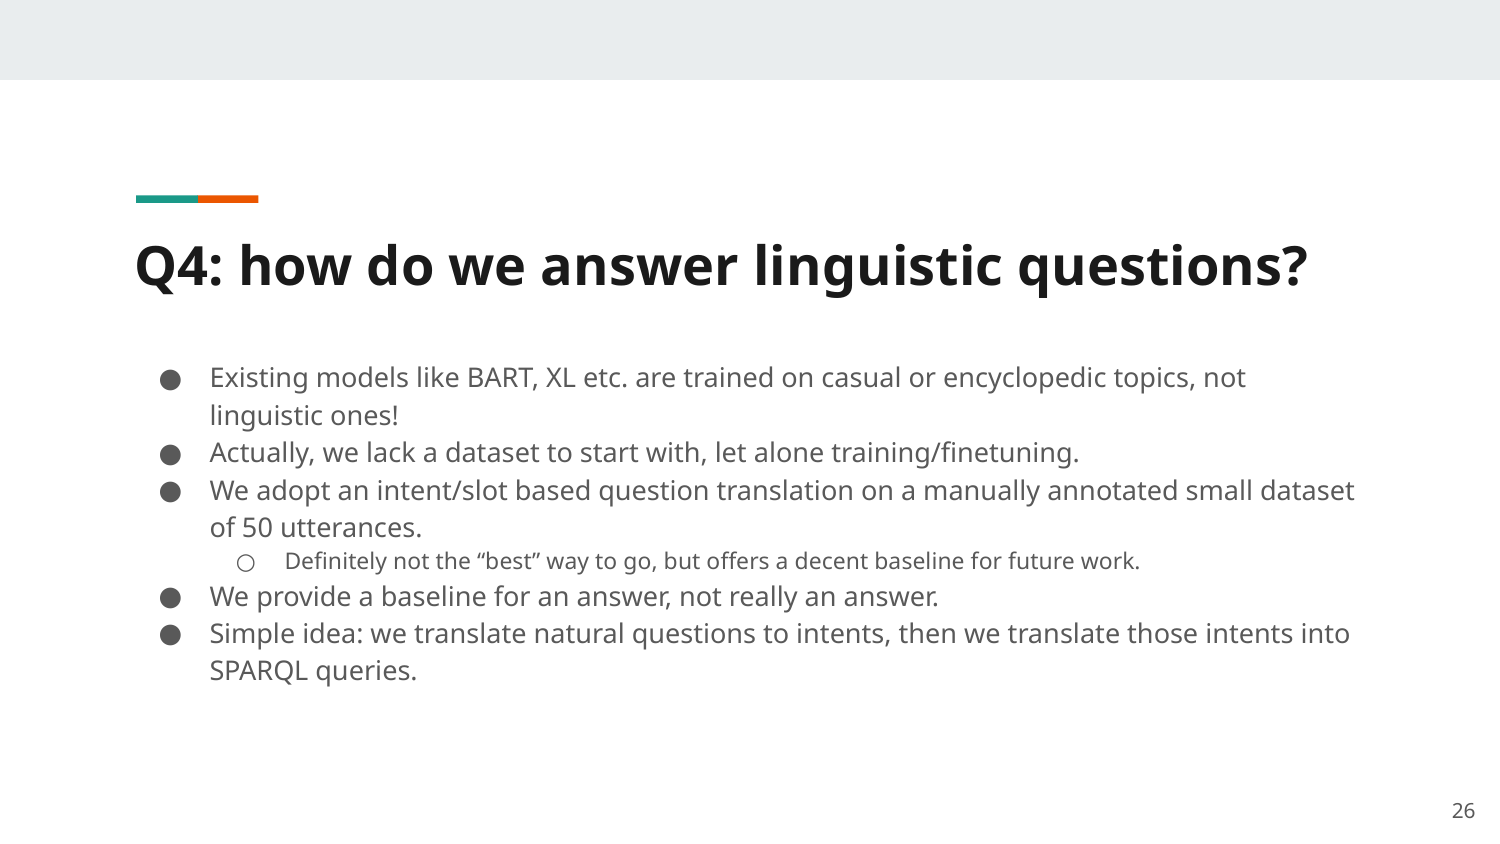

# Q4: how do we answer linguistic questions?
Existing models like BART, XL etc. are trained on casual or encyclopedic topics, not linguistic ones!
Actually, we lack a dataset to start with, let alone training/finetuning.
We adopt an intent/slot based question translation on a manually annotated small dataset of 50 utterances.
Definitely not the “best” way to go, but offers a decent baseline for future work.
We provide a baseline for an answer, not really an answer.
Simple idea: we translate natural questions to intents, then we translate those intents into SPARQL queries.